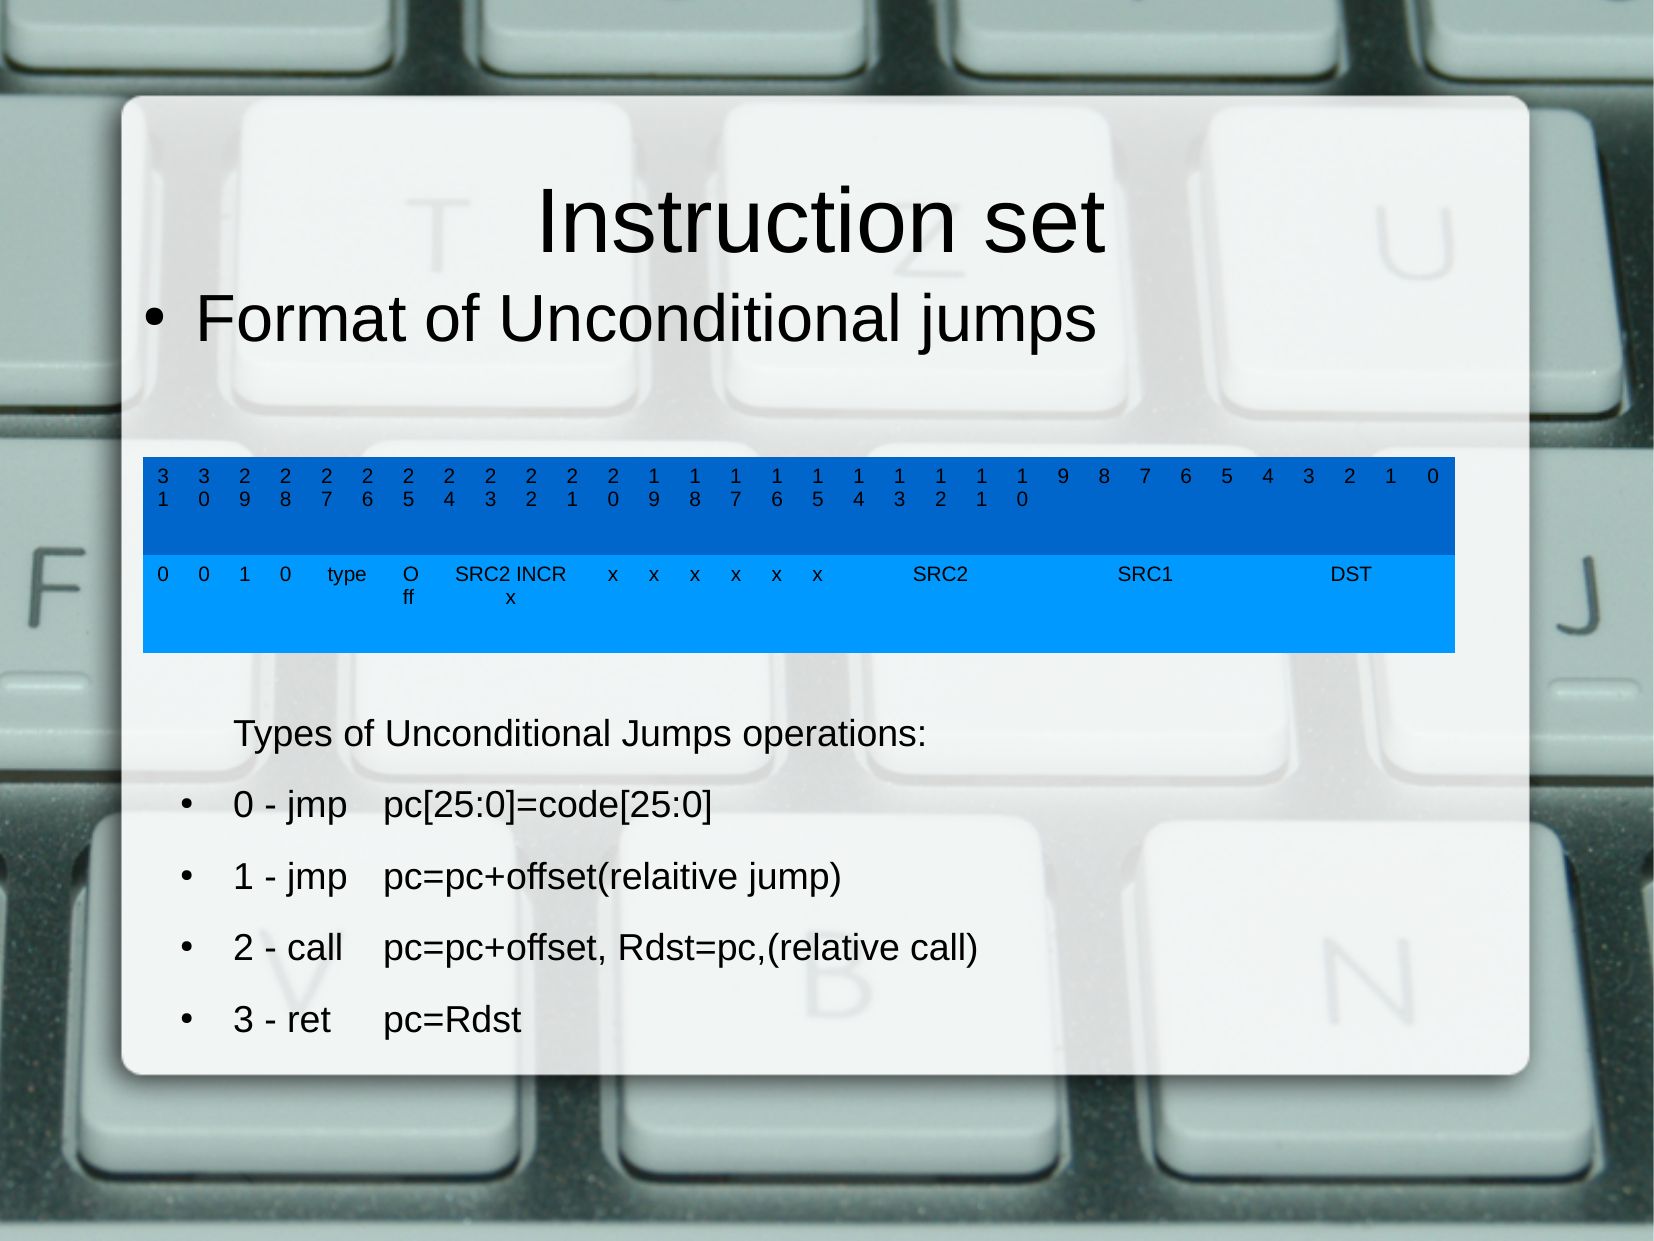

# Instruction set
Format of Unconditional jumps
| 31 | 30 | 29 | 28 | 27 | 26 | 25 | 24 | 23 | 22 | 21 | 20 | 19 | 18 | 17 | 16 | 15 | 14 | 13 | 12 | 11 | 10 | 9 | 8 | 7 | 6 | 5 | 4 | 3 | 2 | 1 | 0 |
| --- | --- | --- | --- | --- | --- | --- | --- | --- | --- | --- | --- | --- | --- | --- | --- | --- | --- | --- | --- | --- | --- | --- | --- | --- | --- | --- | --- | --- | --- | --- | --- |
| 0 | 0 | 1 | 0 | type | | Off | SRC2 INCR x | | | | x | x | x | x | x | x | SRC2 | | | | | SRC1 | | | | | DST | | | | |
Types of Unconditional Jumps operations:
0 - jmp	pc[25:0]=code[25:0]
1 - jmp	pc=pc+offset(relaitive jump)
2 - call	pc=pc+offset, Rdst=pc,(relative call)
3 - ret	pc=Rdst